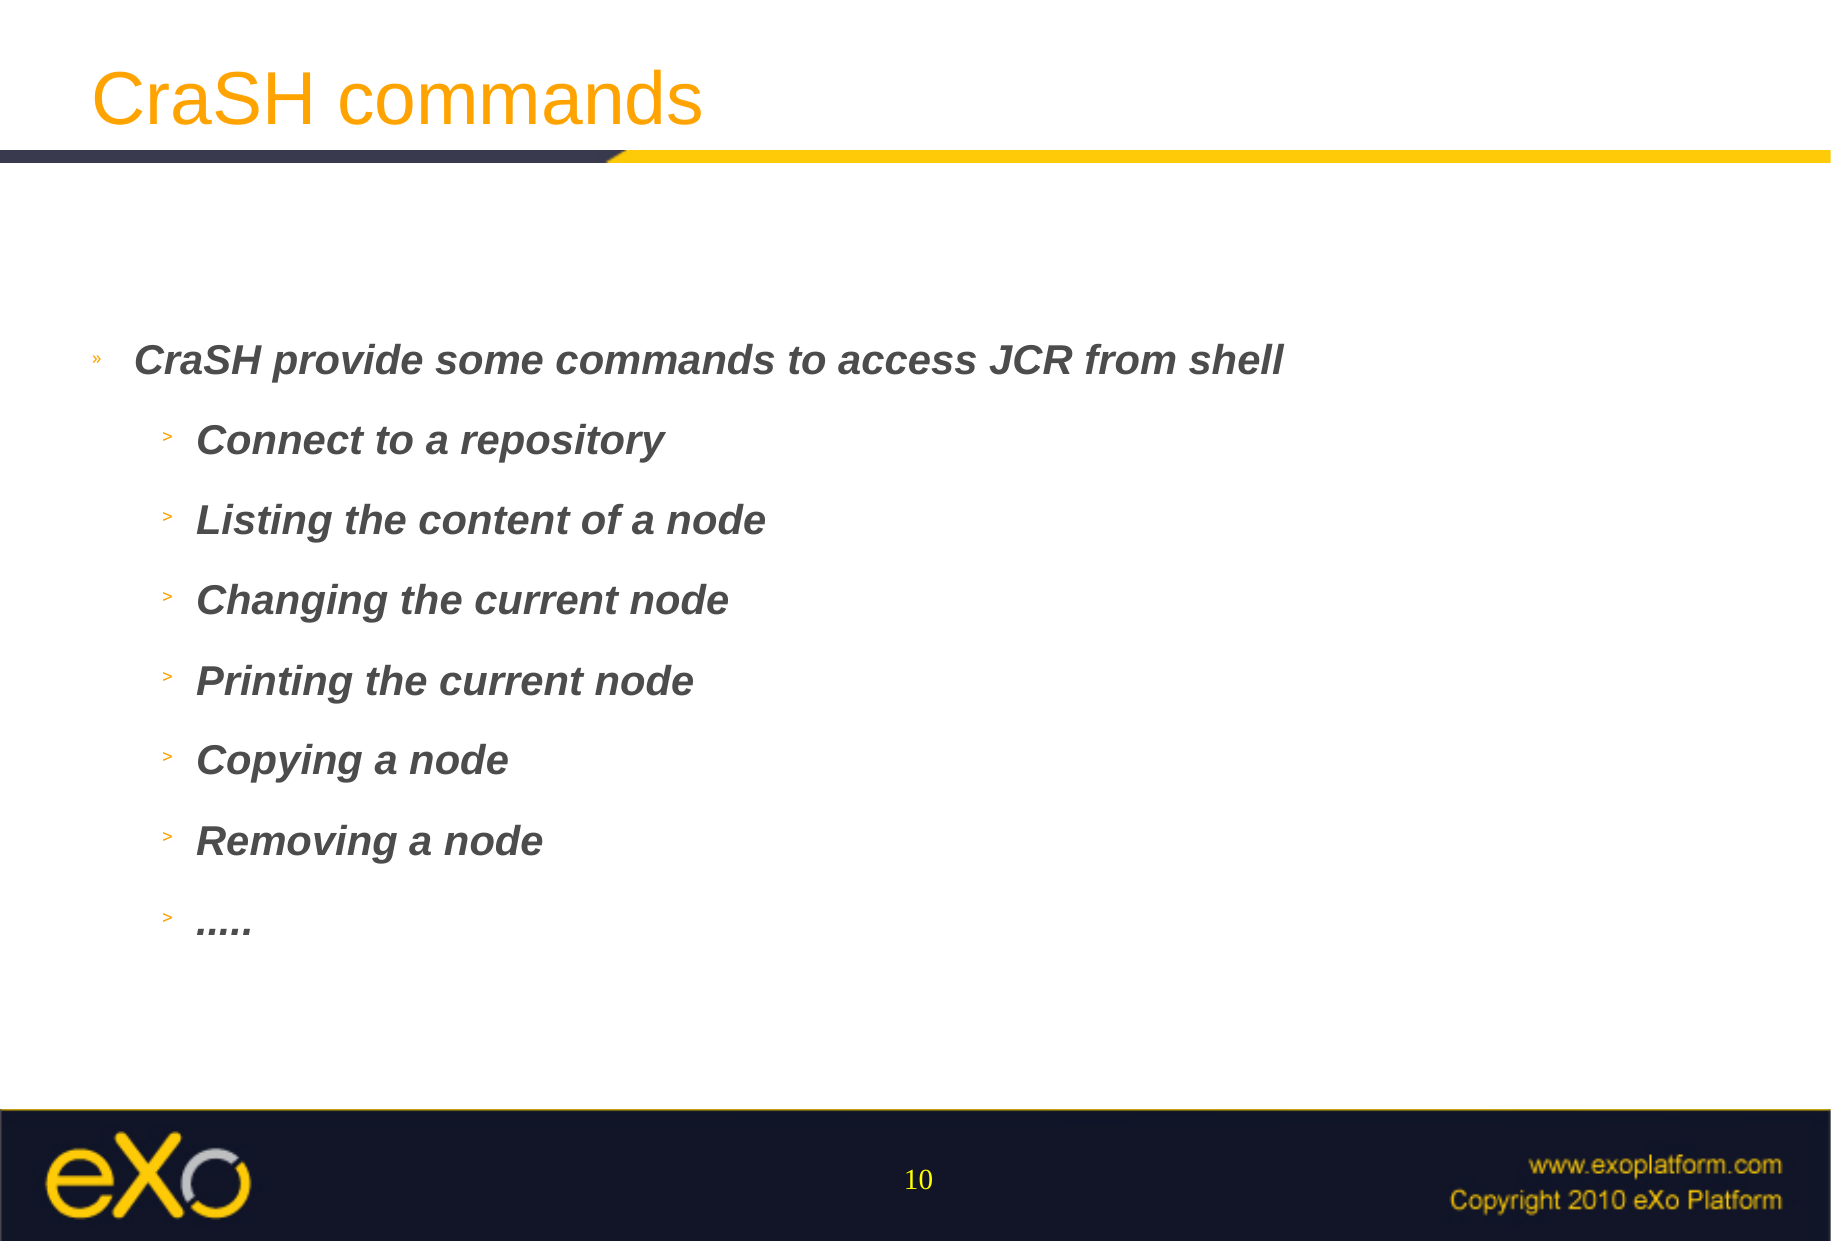

CraSH commands
CraSH provide some commands to access JCR from shell
Connect to a repository
Listing the content of a node
Changing the current node
Printing the current node
Copying a node
Removing a node
.....